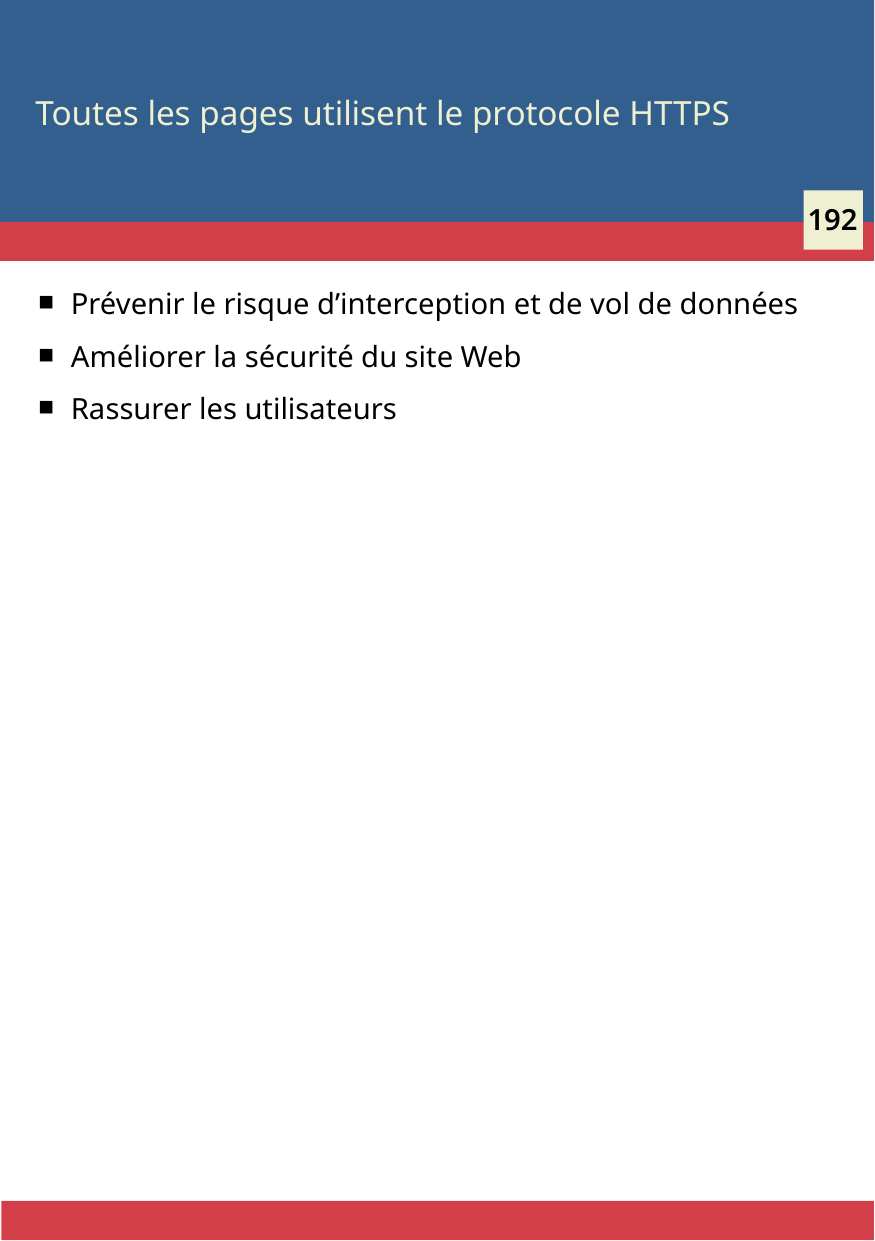

# Toutes les pages utilisent le protocole HTTPS
192
Prévenir le risque d’interception et de vol de données
Améliorer la sécurité du site Web
Rassurer les utilisateurs